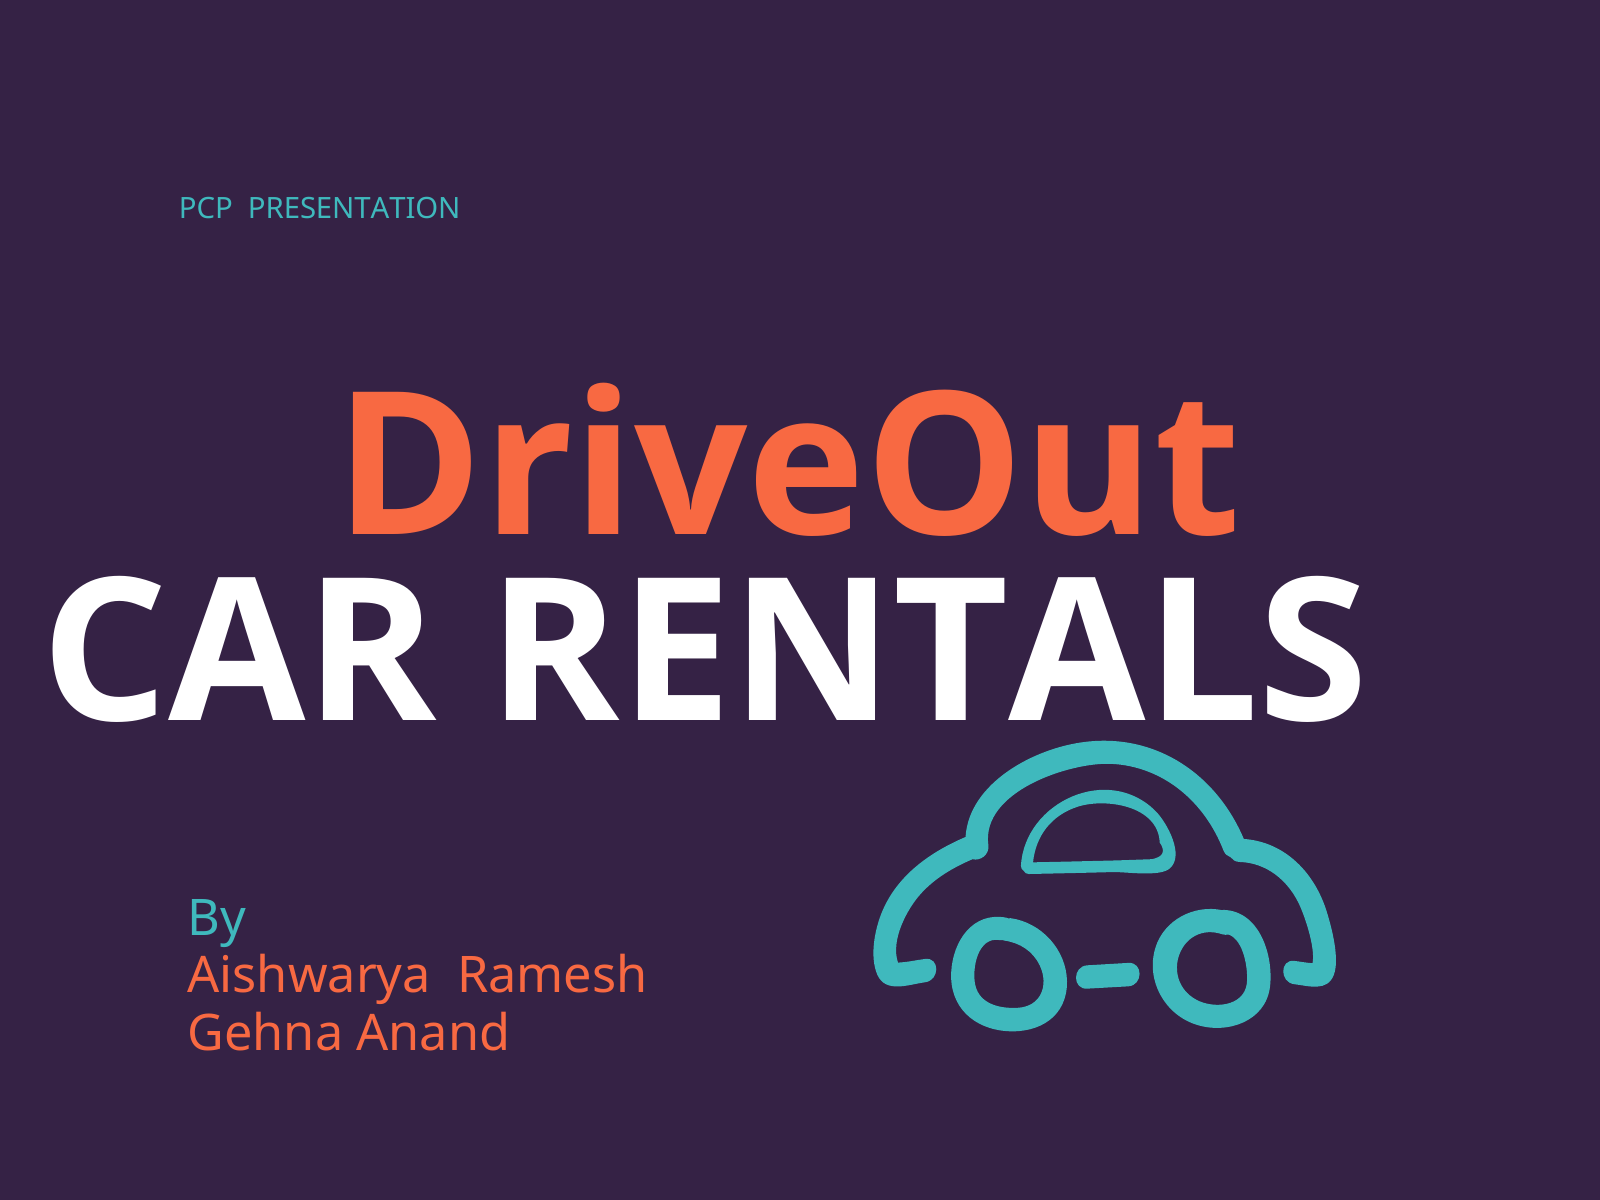

PCP PRESENTATION
DriveOut
CAR RENTALS
By
Aishwarya Ramesh
Gehna Anand